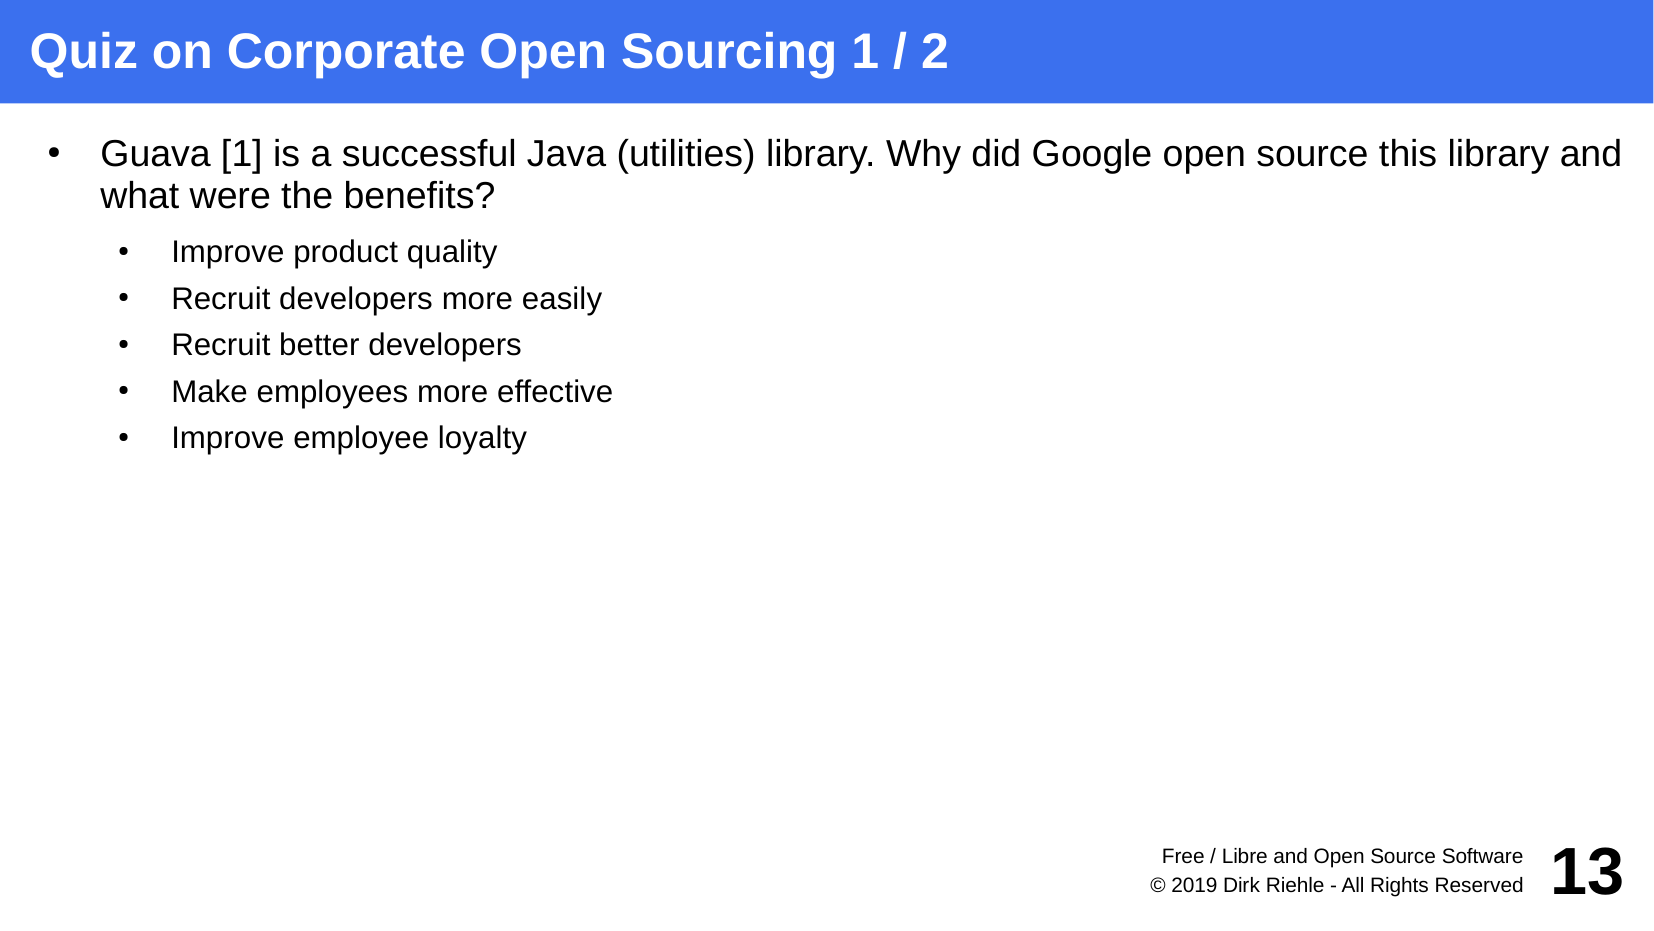

# Quiz on Corporate Open Sourcing 1 / 2
Guava [1] is a successful Java (utilities) library. Why did Google open source this library and what were the benefits?
Improve product quality
Recruit developers more easily
Recruit better developers
Make employees more effective
Improve employee loyalty
Free / Libre and Open Source Software
13
© 2019 Dirk Riehle - All Rights Reserved
[1]	See https://github.com/google/guava